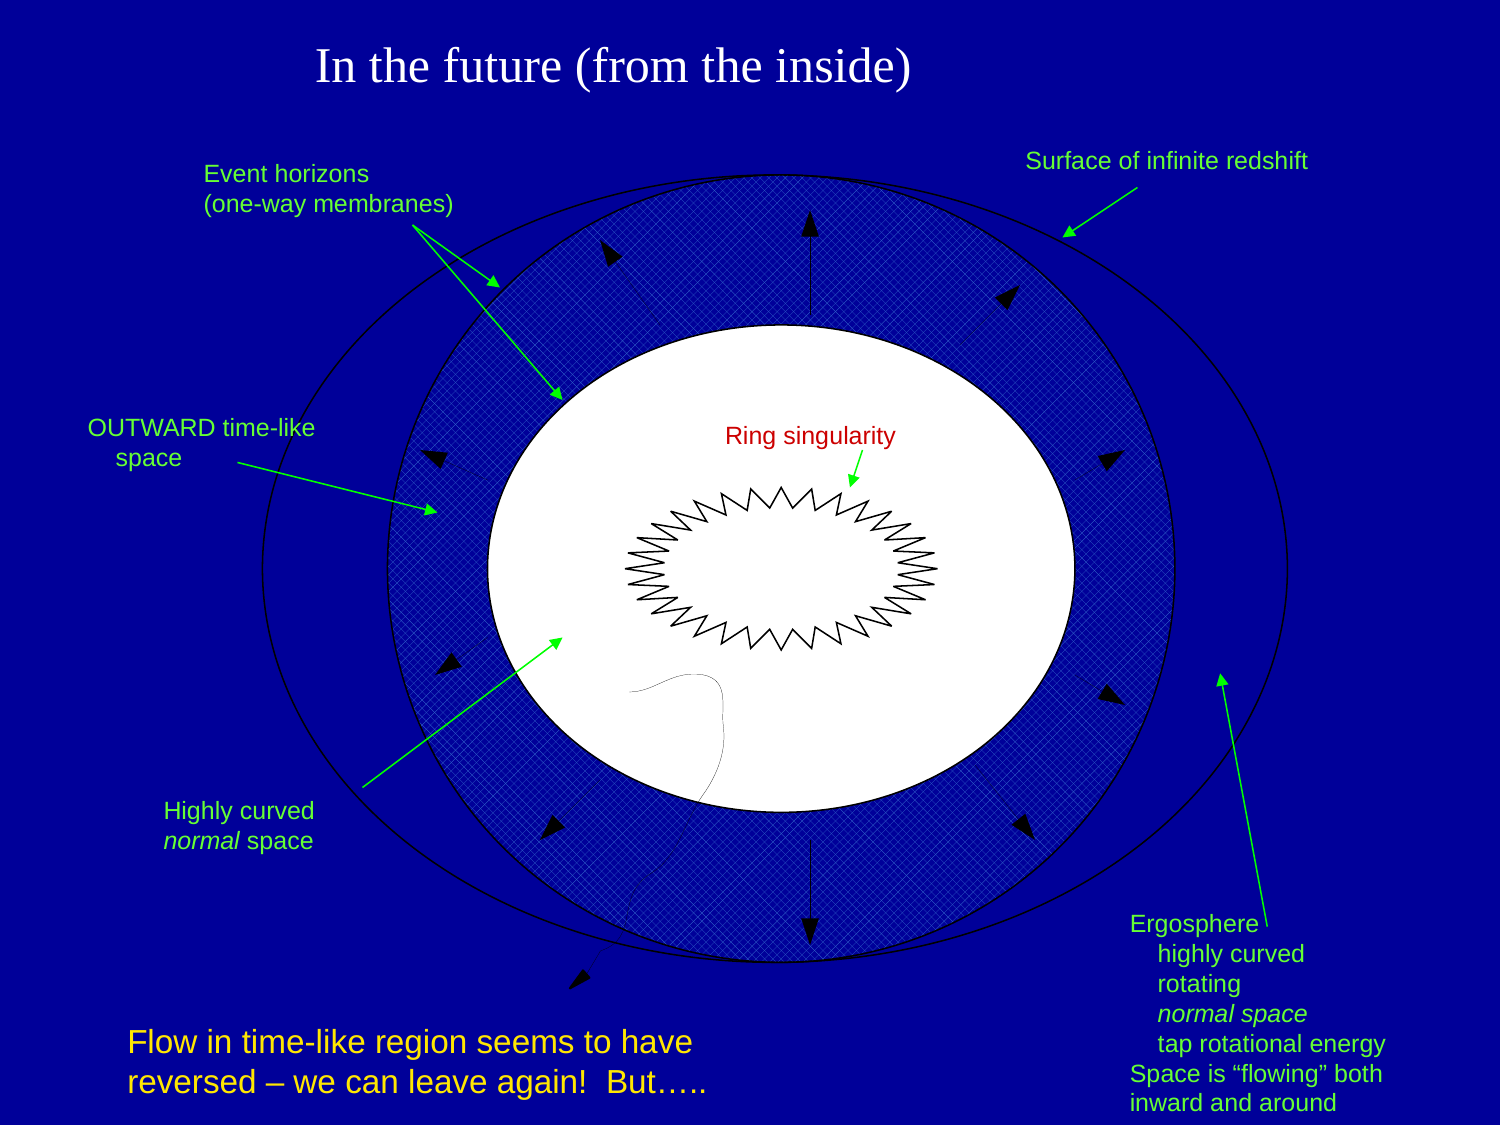

In the future (from the inside)
Surface of infinite redshift
Event horizons
(one-way membranes)
OUTWARD time-like
 space
Ring singularity
Highly curved
normal space
Ergosphere
 highly curved
 rotating
 normal space
 tap rotational energy
Space is “flowing” both
inward and around
Flow in time-like region seems to have reversed – we can leave again! But…..